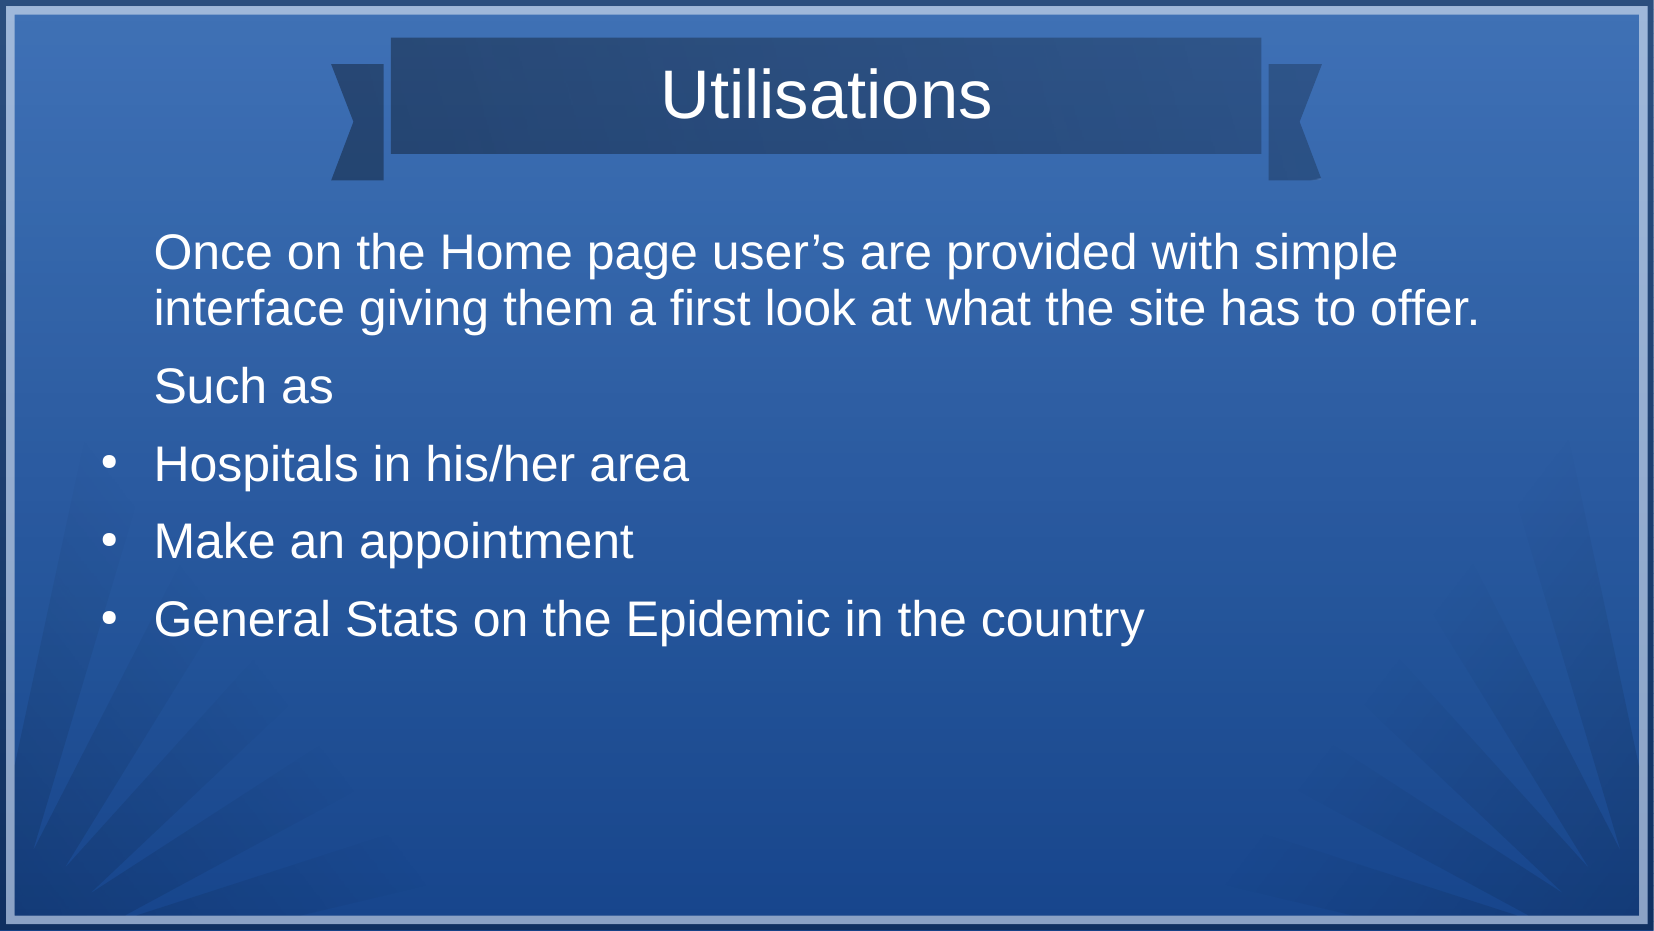

# Utilisations
Once on the Home page user’s are provided with simple interface giving them a first look at what the site has to offer.
Such as
Hospitals in his/her area
Make an appointment
General Stats on the Epidemic in the country